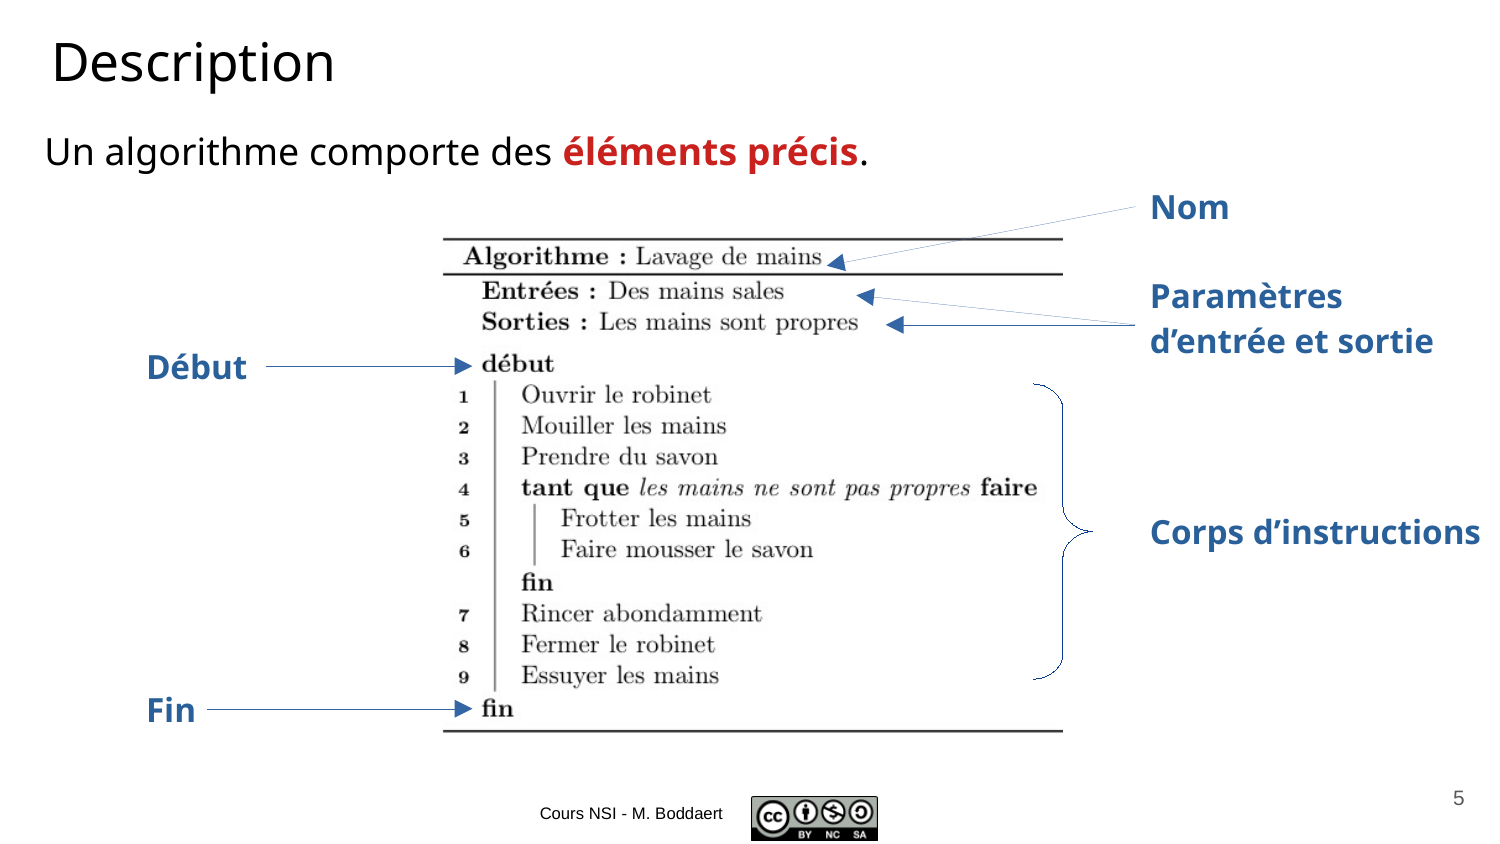

# Description
Un algorithme comporte des éléments précis.
Nom
Paramètres d’entrée et sortie
Début
Corps d’instructions
Fin